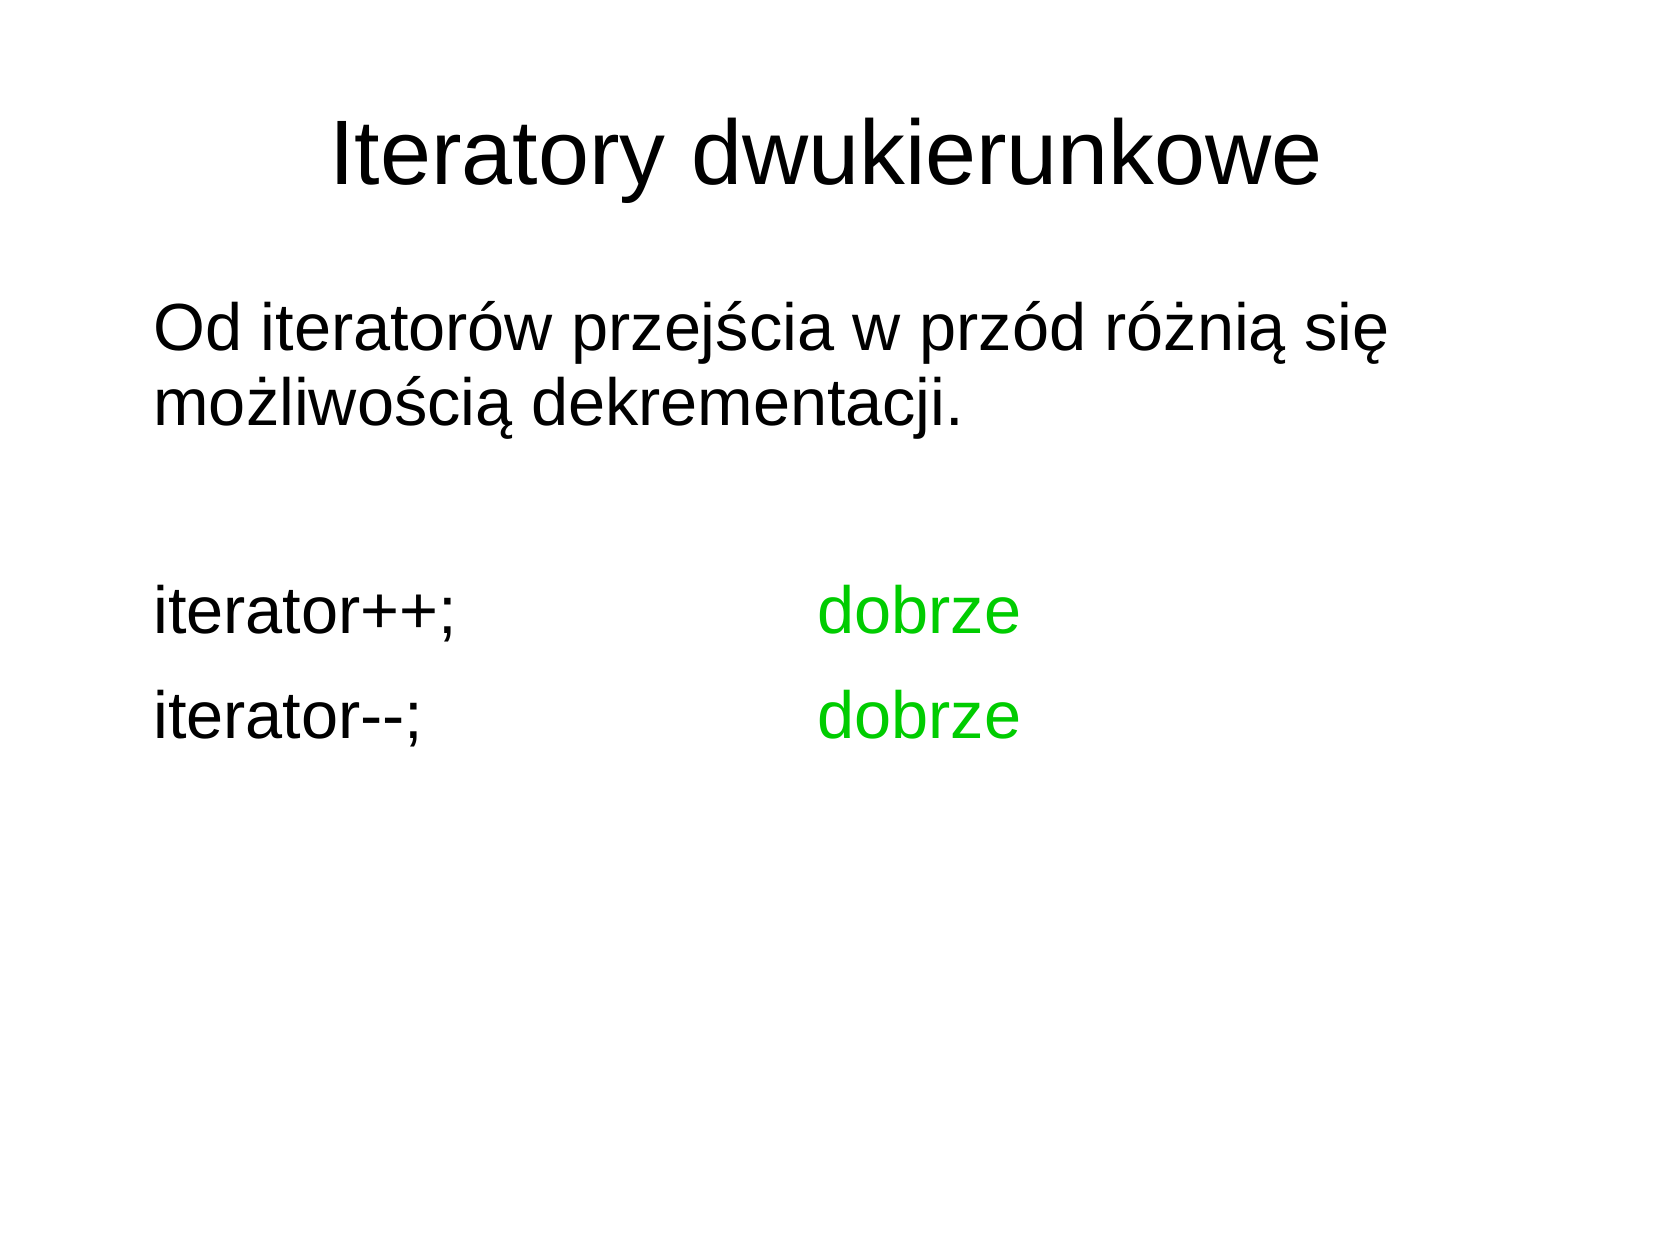

# Iteratory dwukierunkowe
Od iteratorów przejścia w przód różnią się możliwością dekrementacji.
iterator++;					dobrze
iterator--;						dobrze